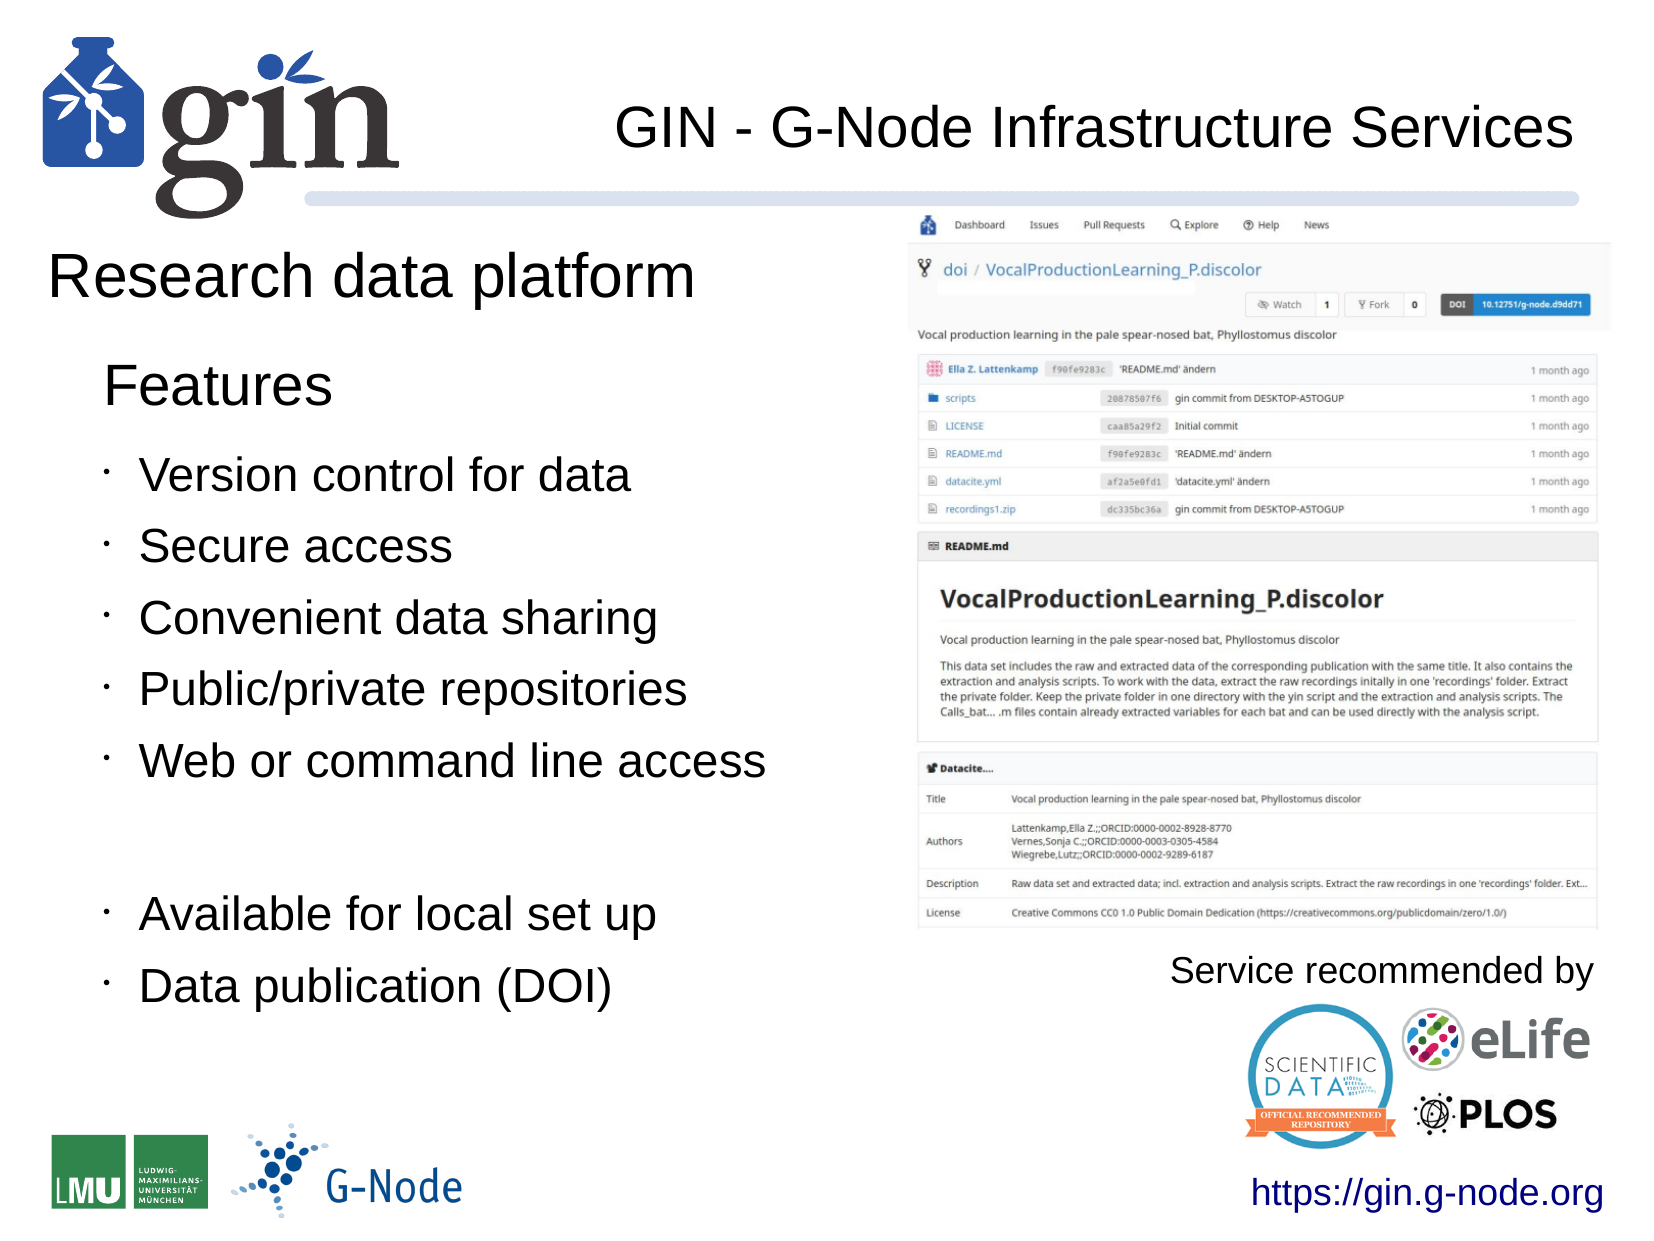

GIN - G-Node Infrastructure Services
Research data platform
# Features
Version control for data
Secure access
Convenient data sharing
Public/private repositories
Web or command line access
Available for local set up
Data publication (DOI)
Service recommended by
https://gin.g-node.org